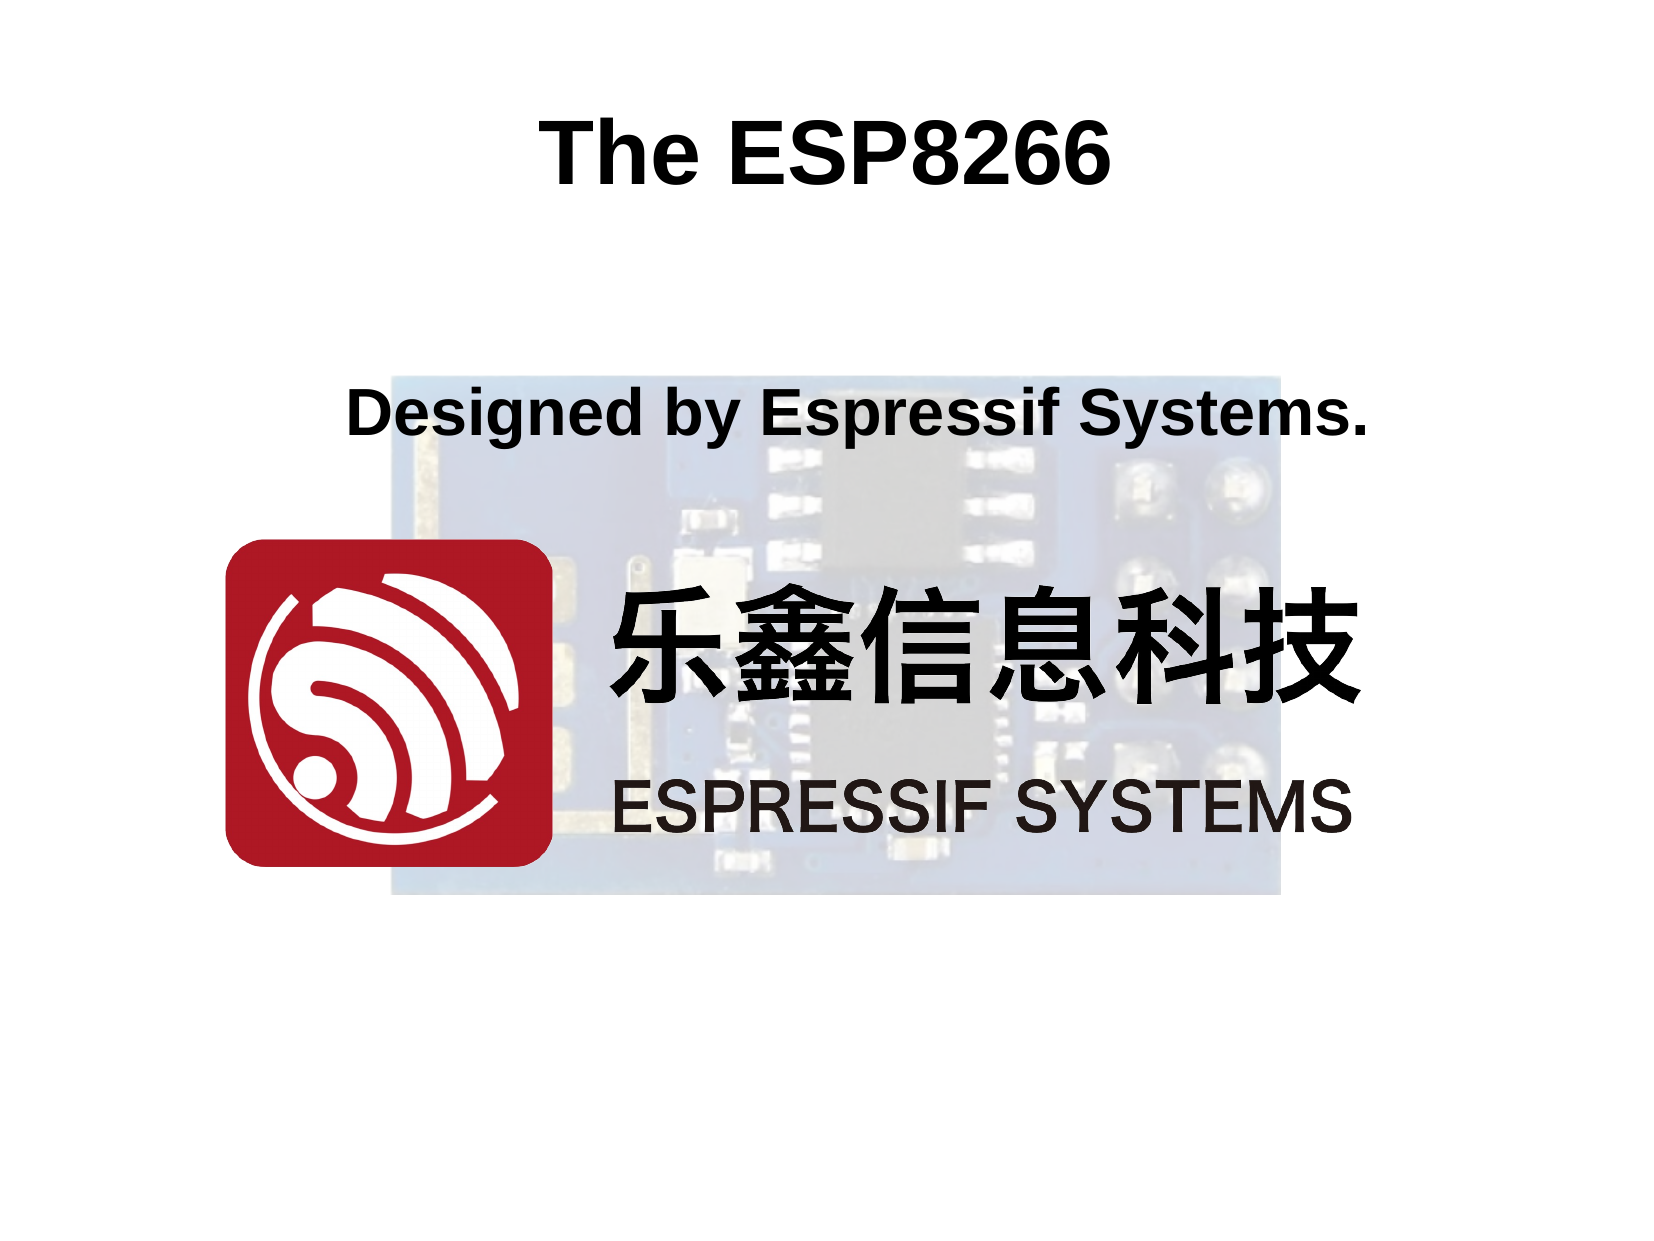

# The ESP8266
 Designed by Espressif Systems.